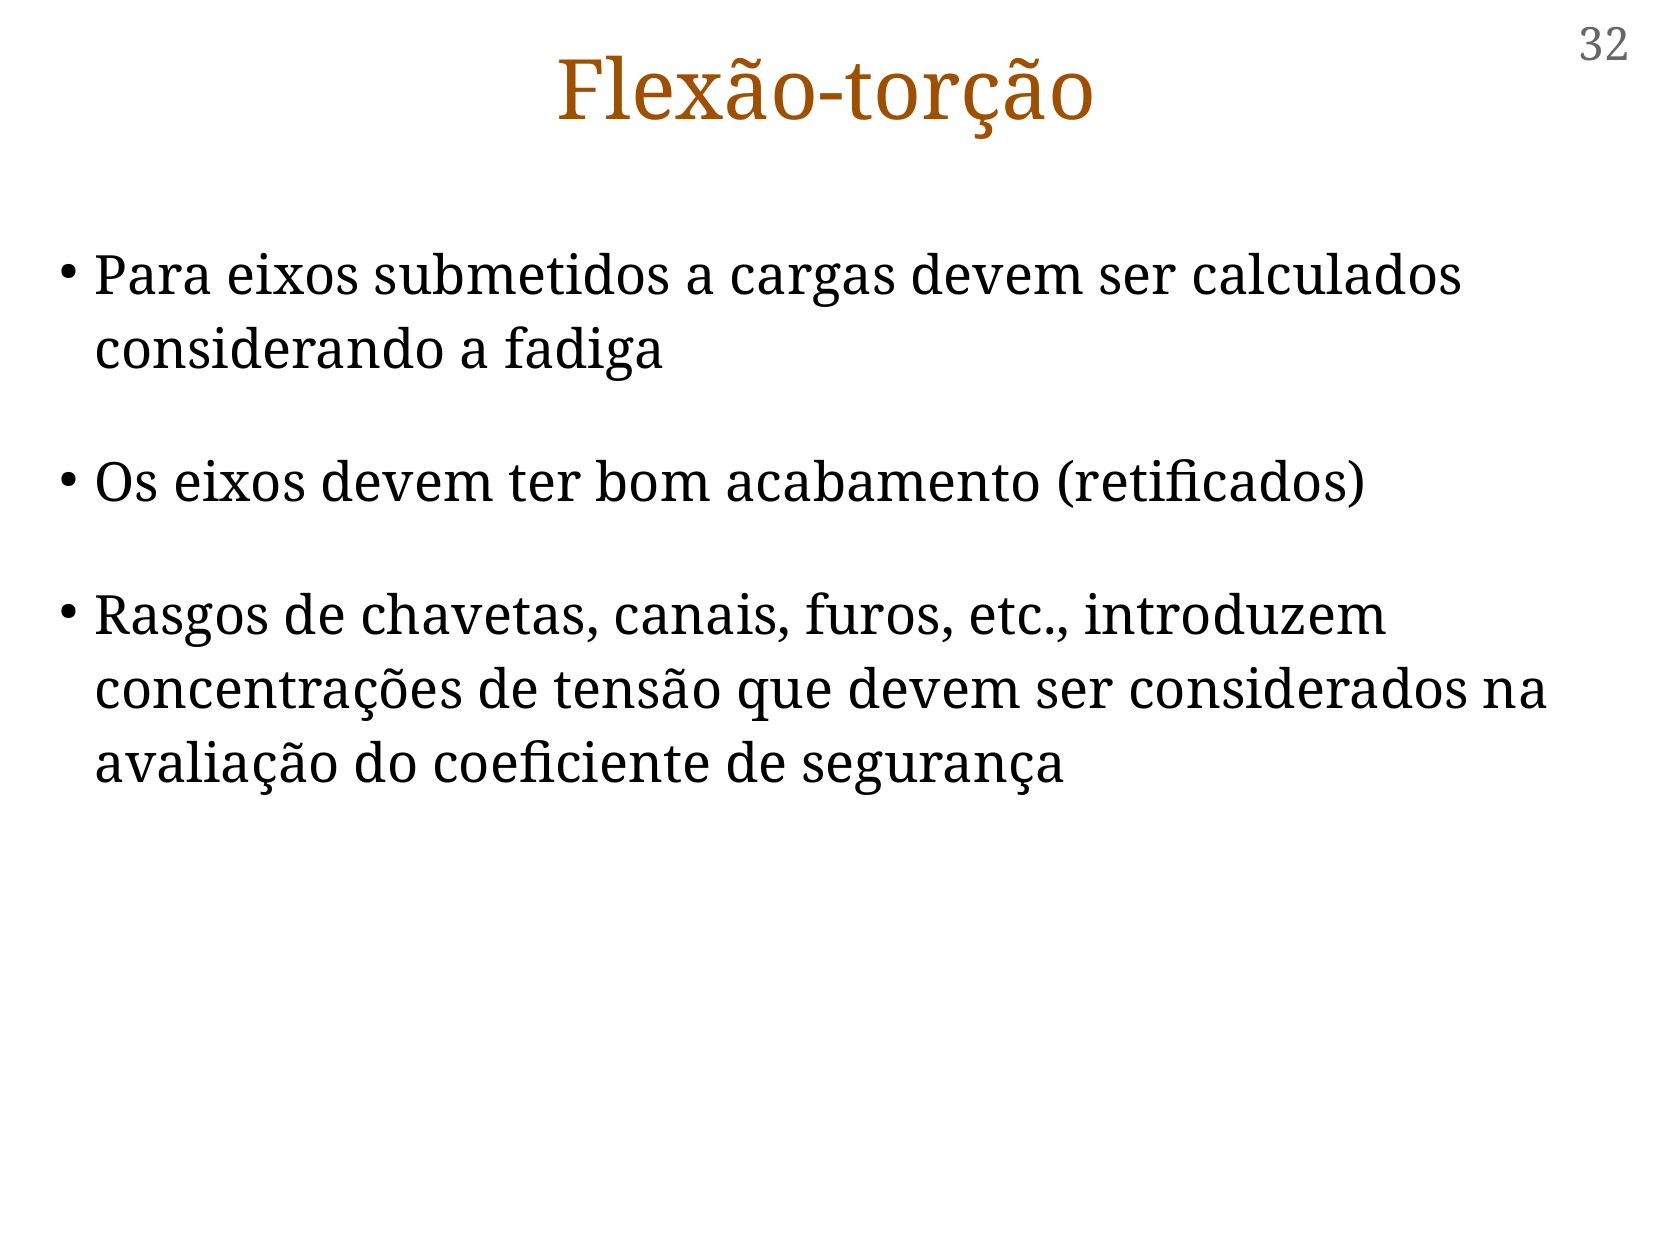

32
# Flexão-torção
Para eixos submetidos a cargas devem ser calculados considerando a fadiga
Os eixos devem ter bom acabamento (retificados)
Rasgos de chavetas, canais, furos, etc., introduzem concentrações de tensão que devem ser considerados na avaliação do coeficiente de segurança